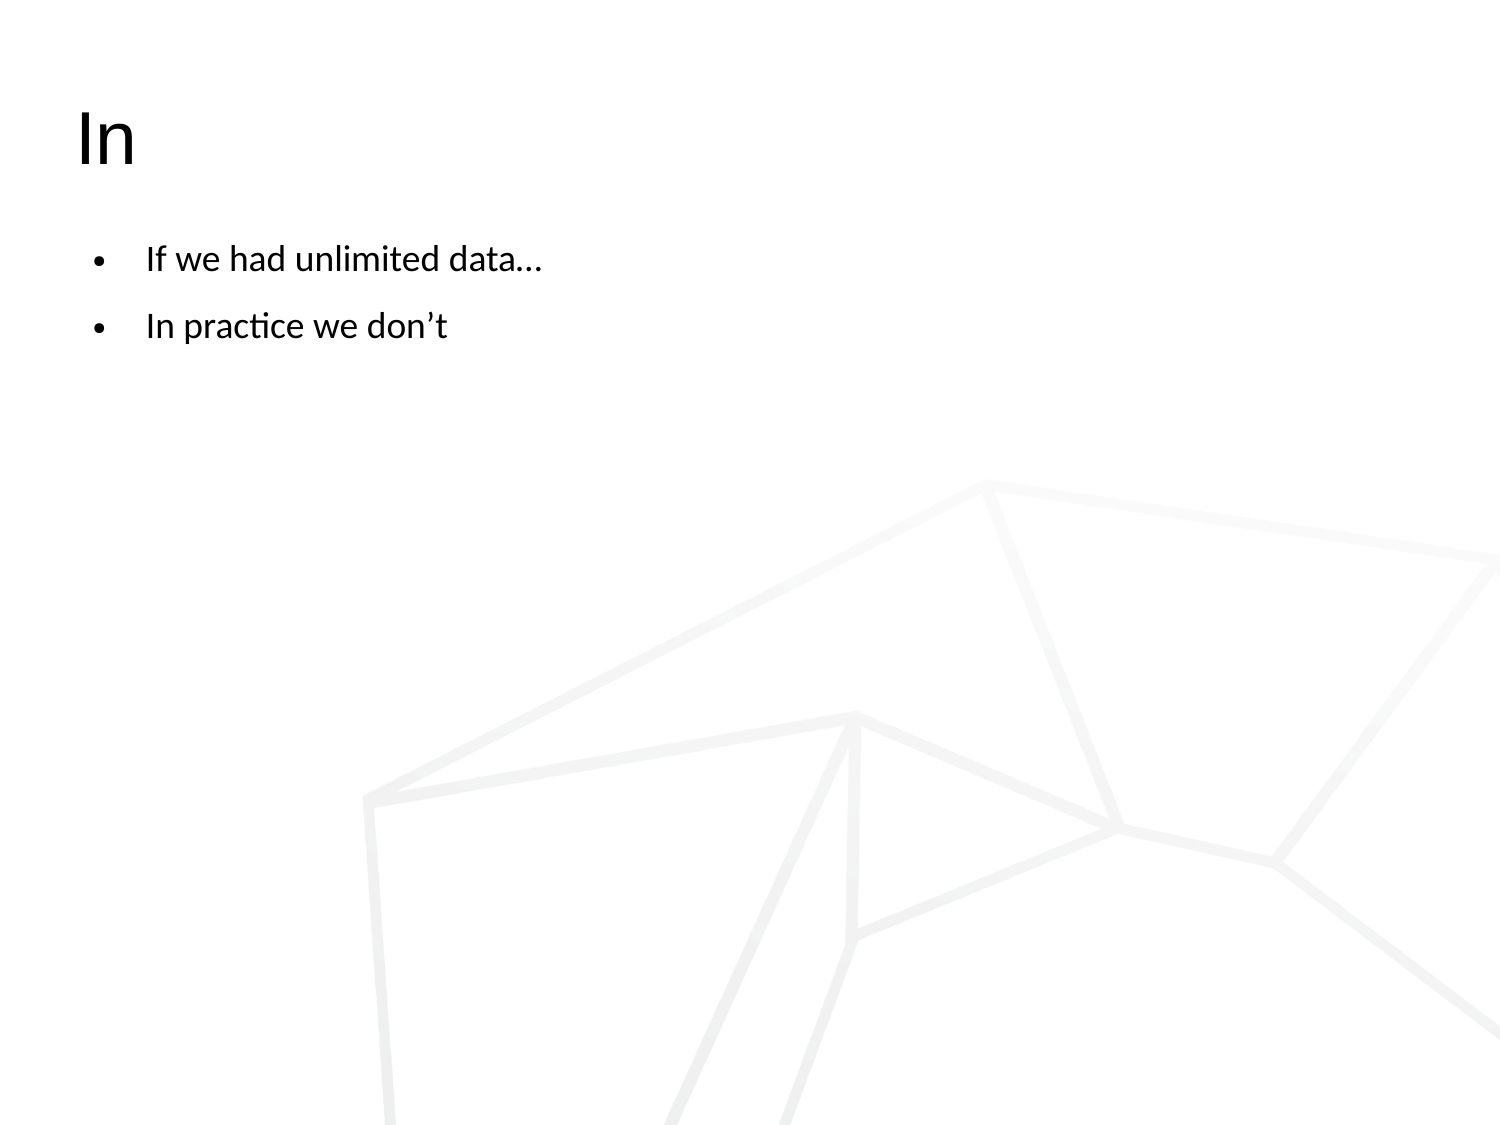

# In
If we had unlimited data…
In practice we don’t